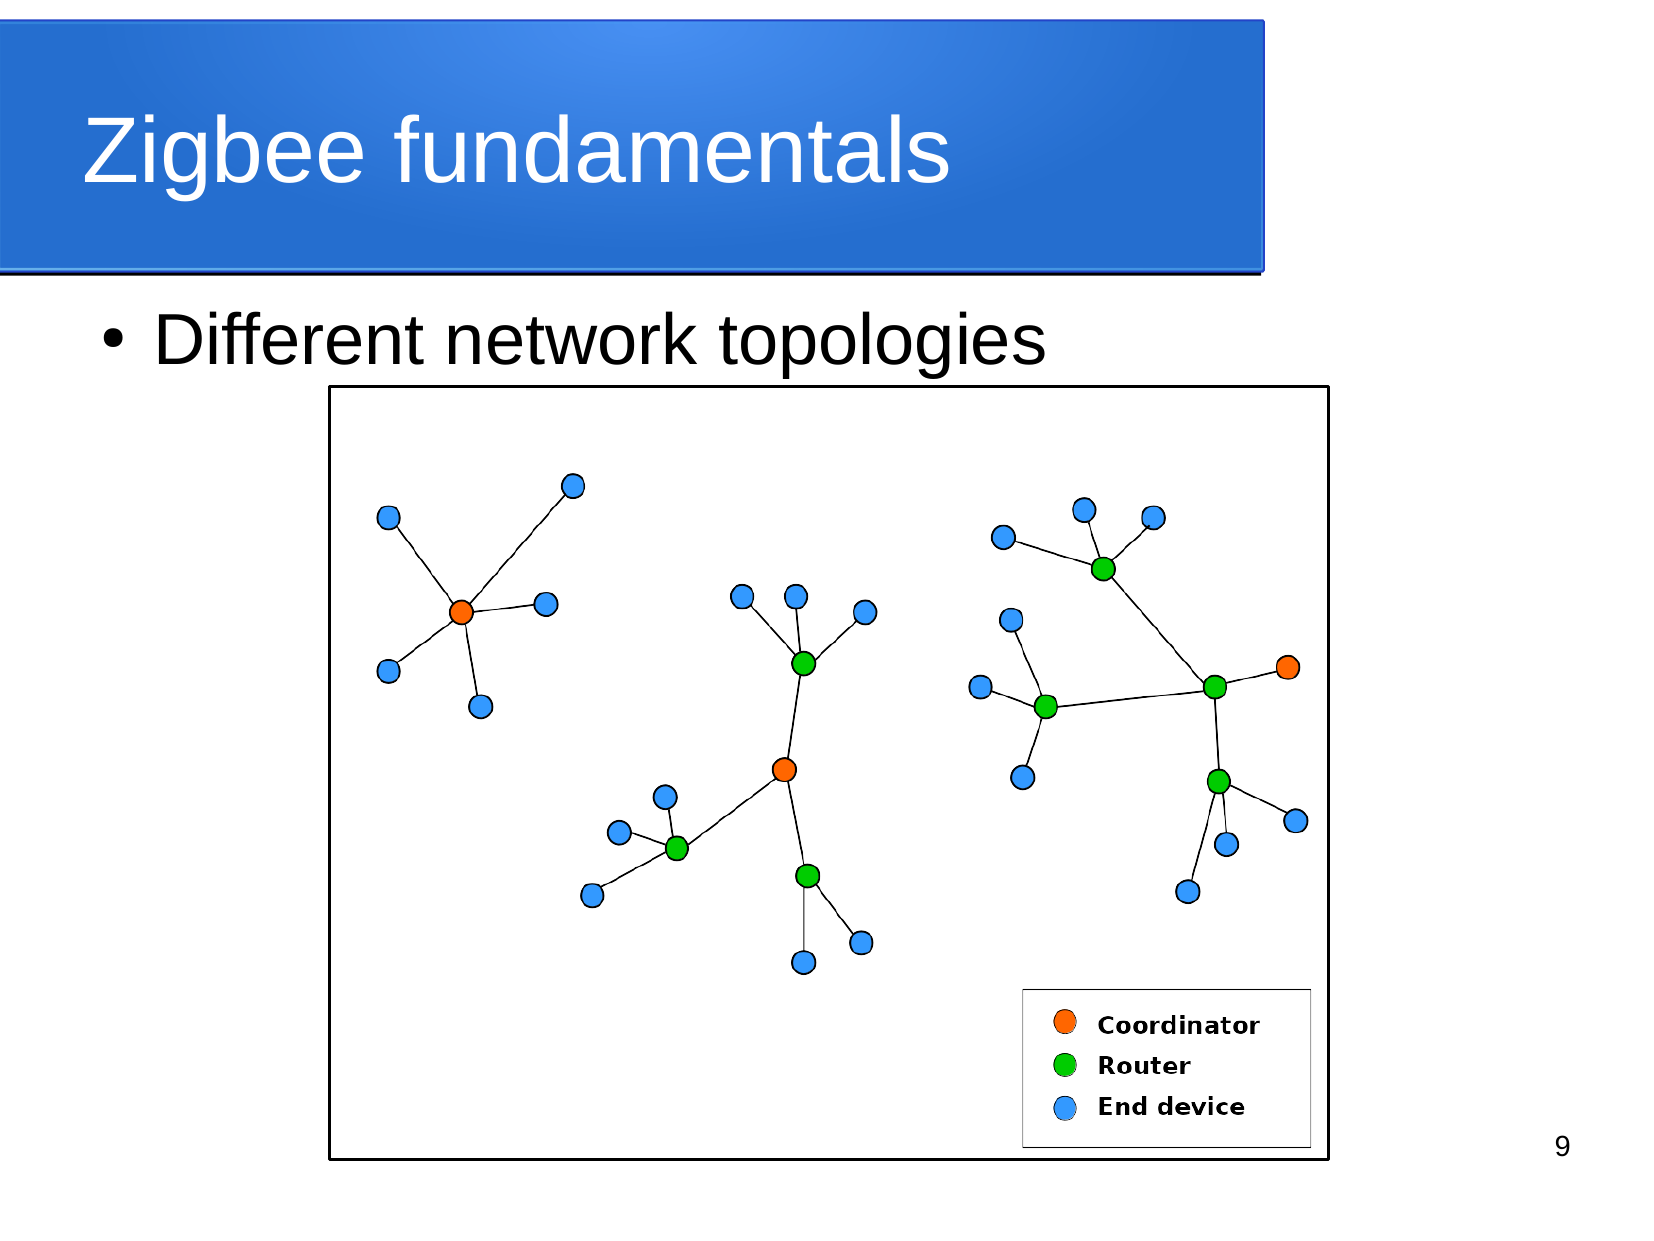

# Zigbee fundamentals
Different network topologies
9